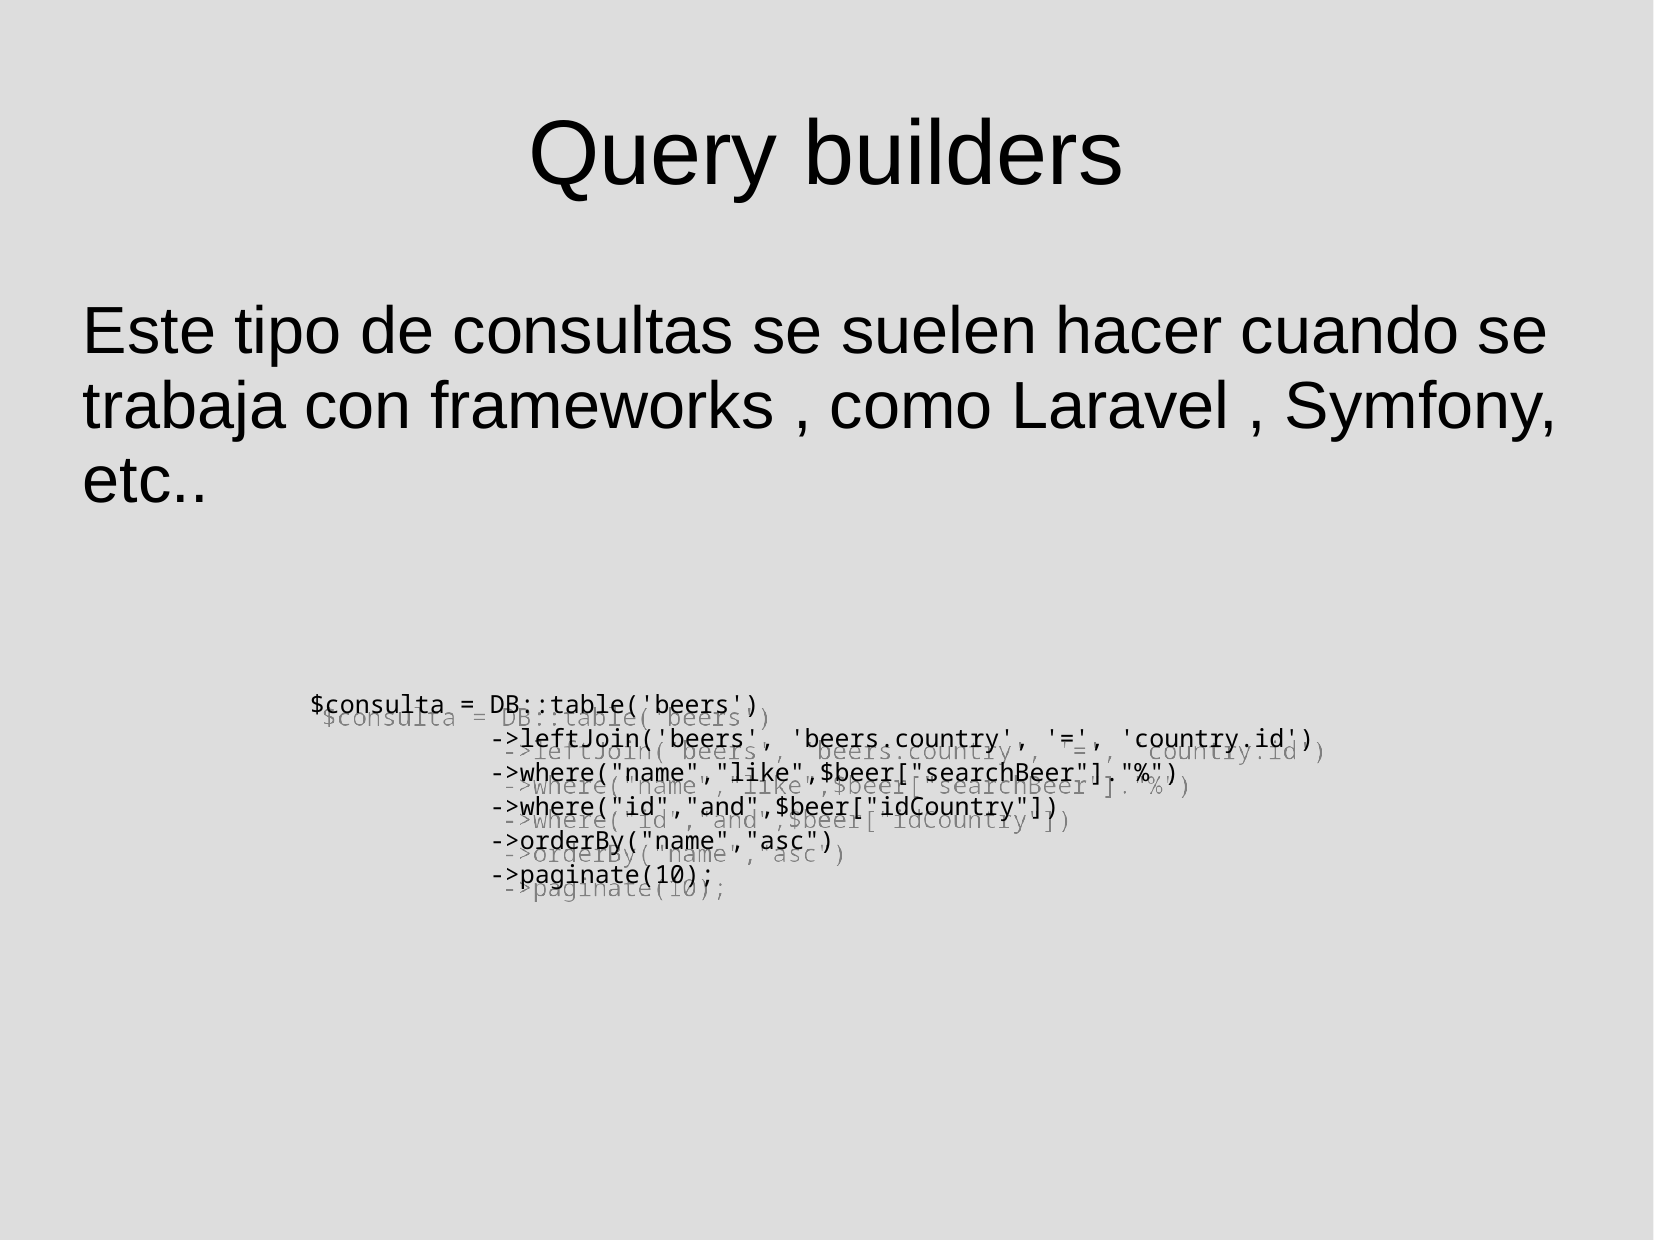

# Query builders
Este tipo de consultas se suelen hacer cuando se trabaja con frameworks , como Laravel , Symfony, etc..
$consulta = DB::table('beers')
 ->leftJoin('beers', 'beers.country', '=', 'country.id')
 ->where("name","like",$beer["searchBeer"]."%")
 ->where("id","and",$beer["idCountry"])
 ->orderBy("name","asc")
 ->paginate(10);